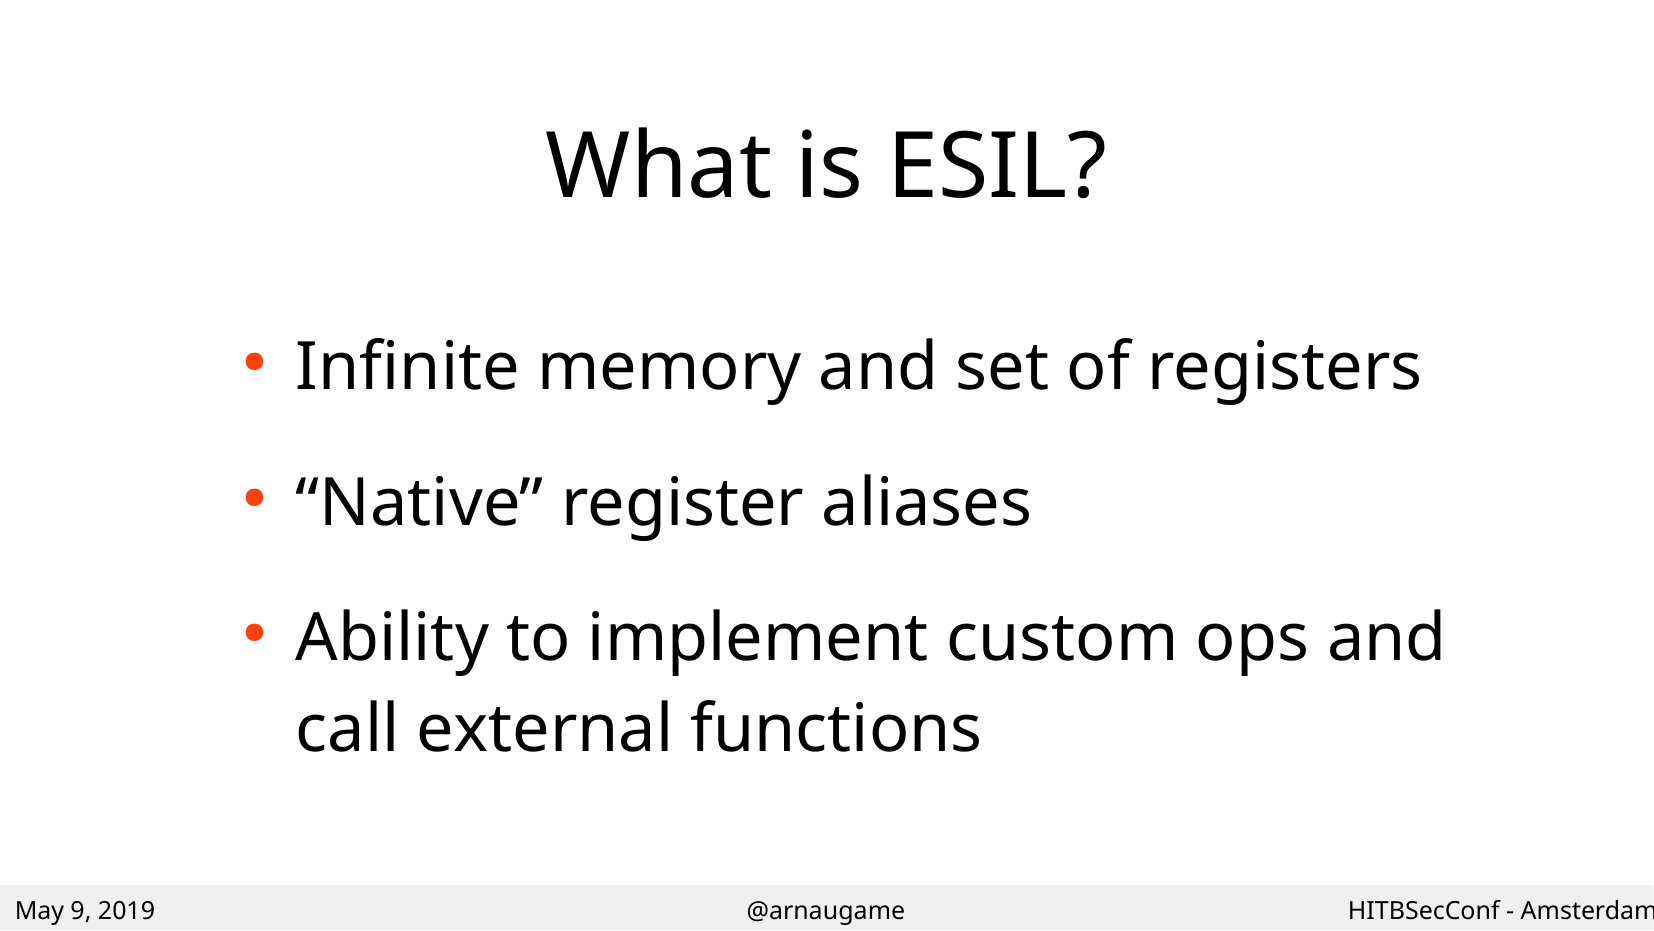

# What is ESIL?
Infinite memory and set of registers
“Native” register aliases
Ability to implement custom ops and call external functions
May 9, 2019
@arnaugamez
HITBSecConf - Amsterdam